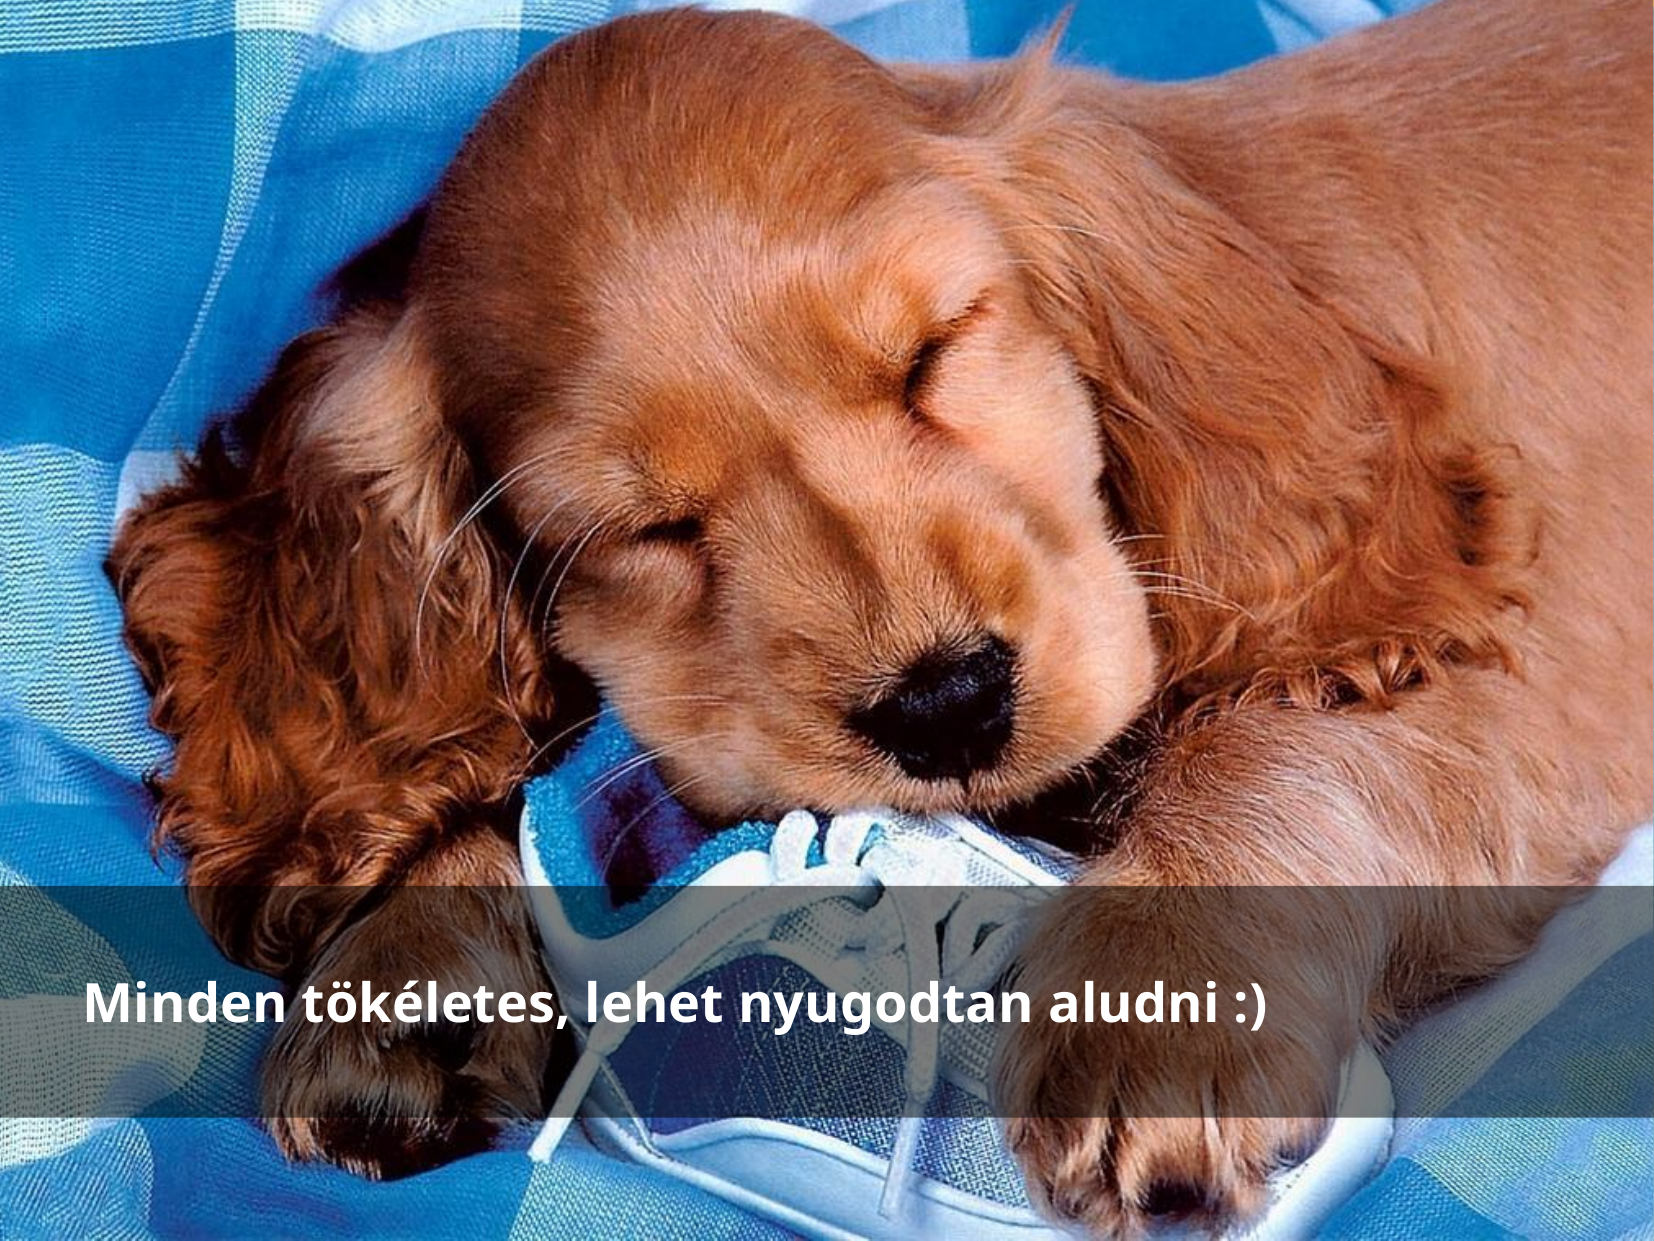

#
Minden tökéletes, lehet nyugodtan aludni :)